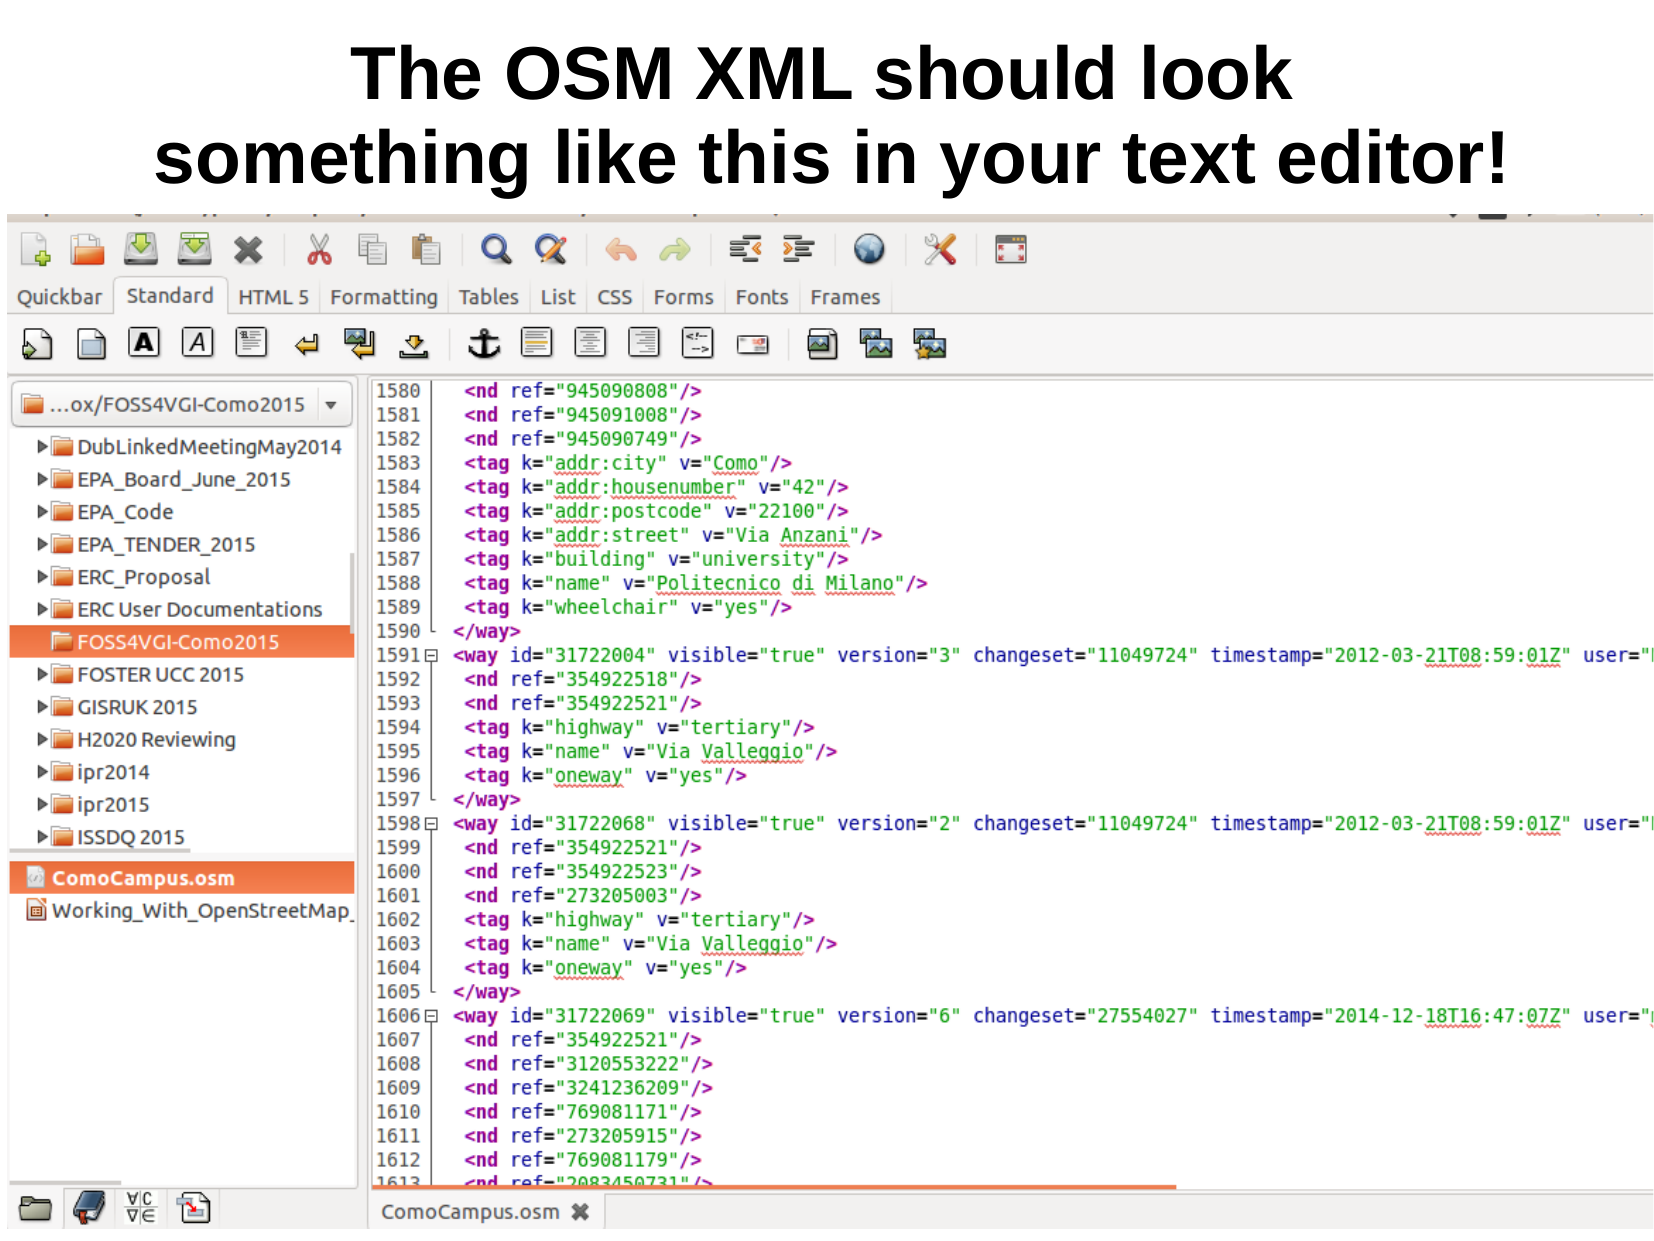

# The OSM XML should look something like this in your text editor!